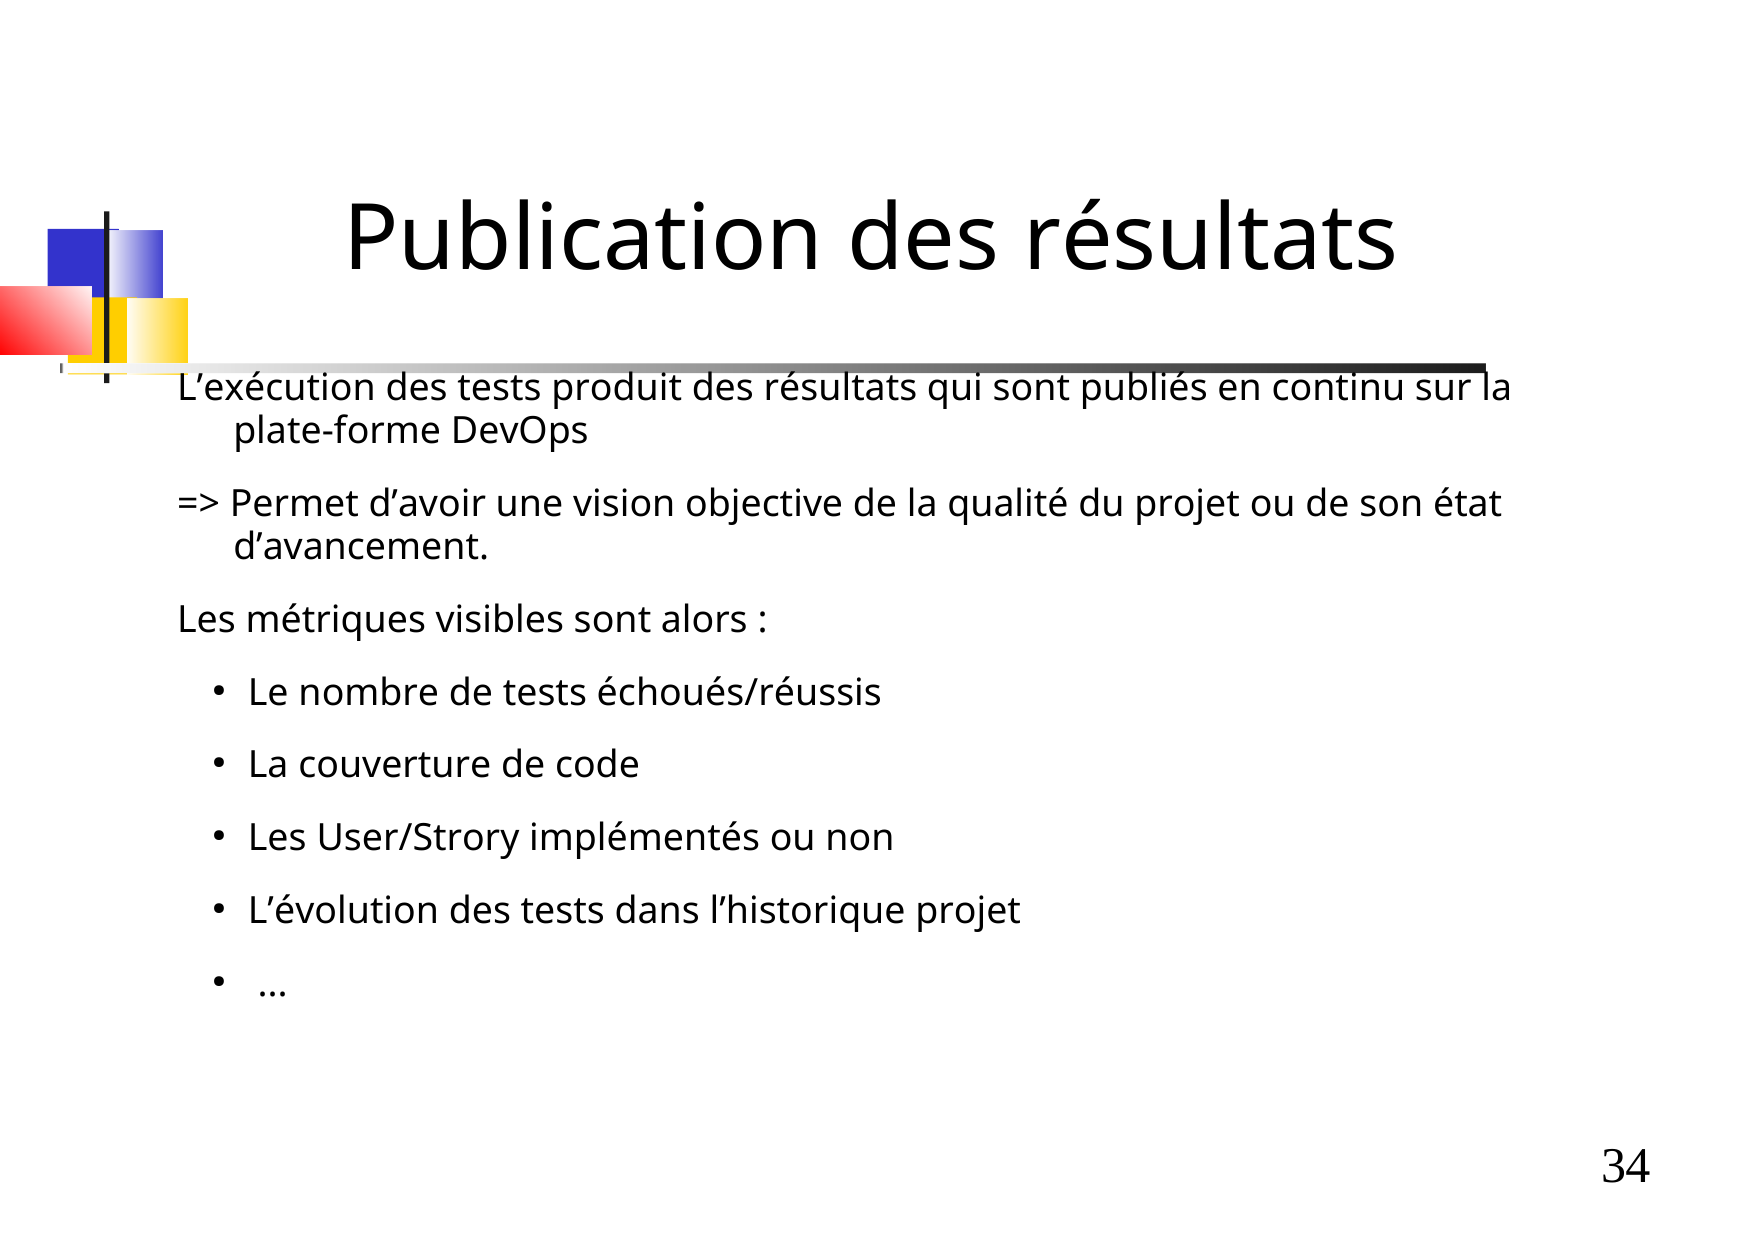

# Publication des résultats
L’exécution des tests produit des résultats qui sont publiés en continu sur la plate-forme DevOps
=> Permet d’avoir une vision objective de la qualité du projet ou de son état d’avancement.
Les métriques visibles sont alors :
Le nombre de tests échoués/réussis
La couverture de code
Les User/Strory implémentés ou non
L’évolution des tests dans l’historique projet
 ...
34